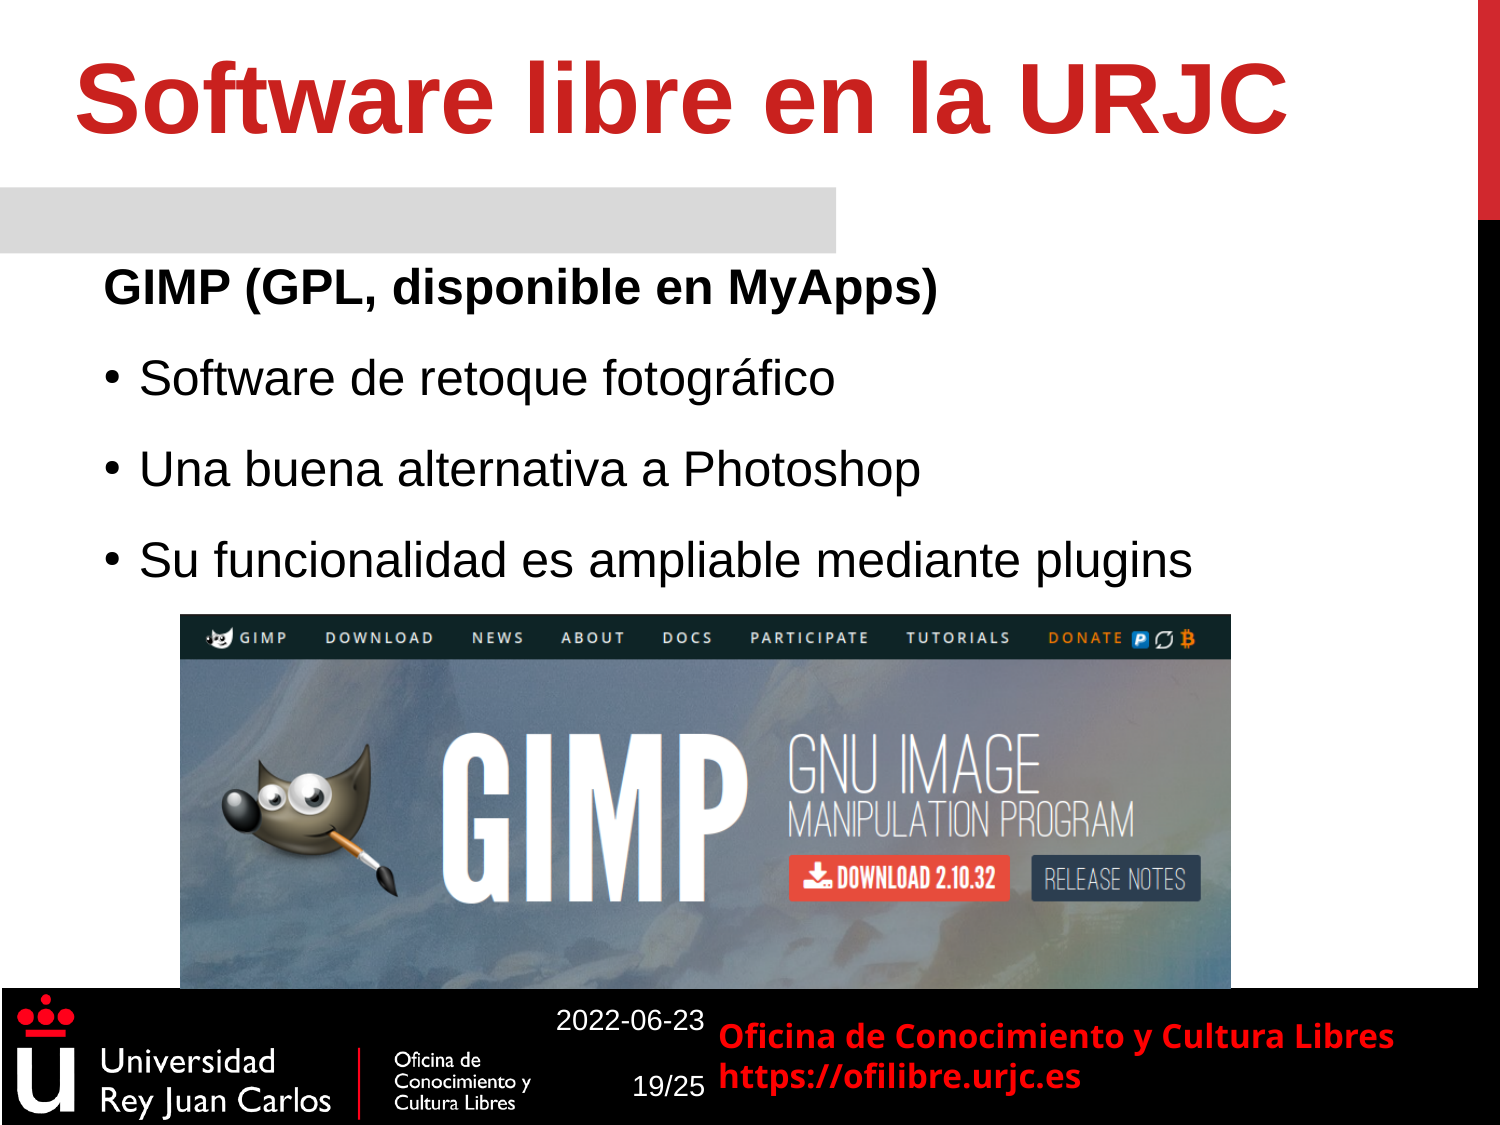

#
Software libre en la URJC
GIMP (GPL, disponible en MyApps)
Software de retoque fotográfico
Una buena alternativa a Photoshop
Su funcionalidad es ampliable mediante plugins